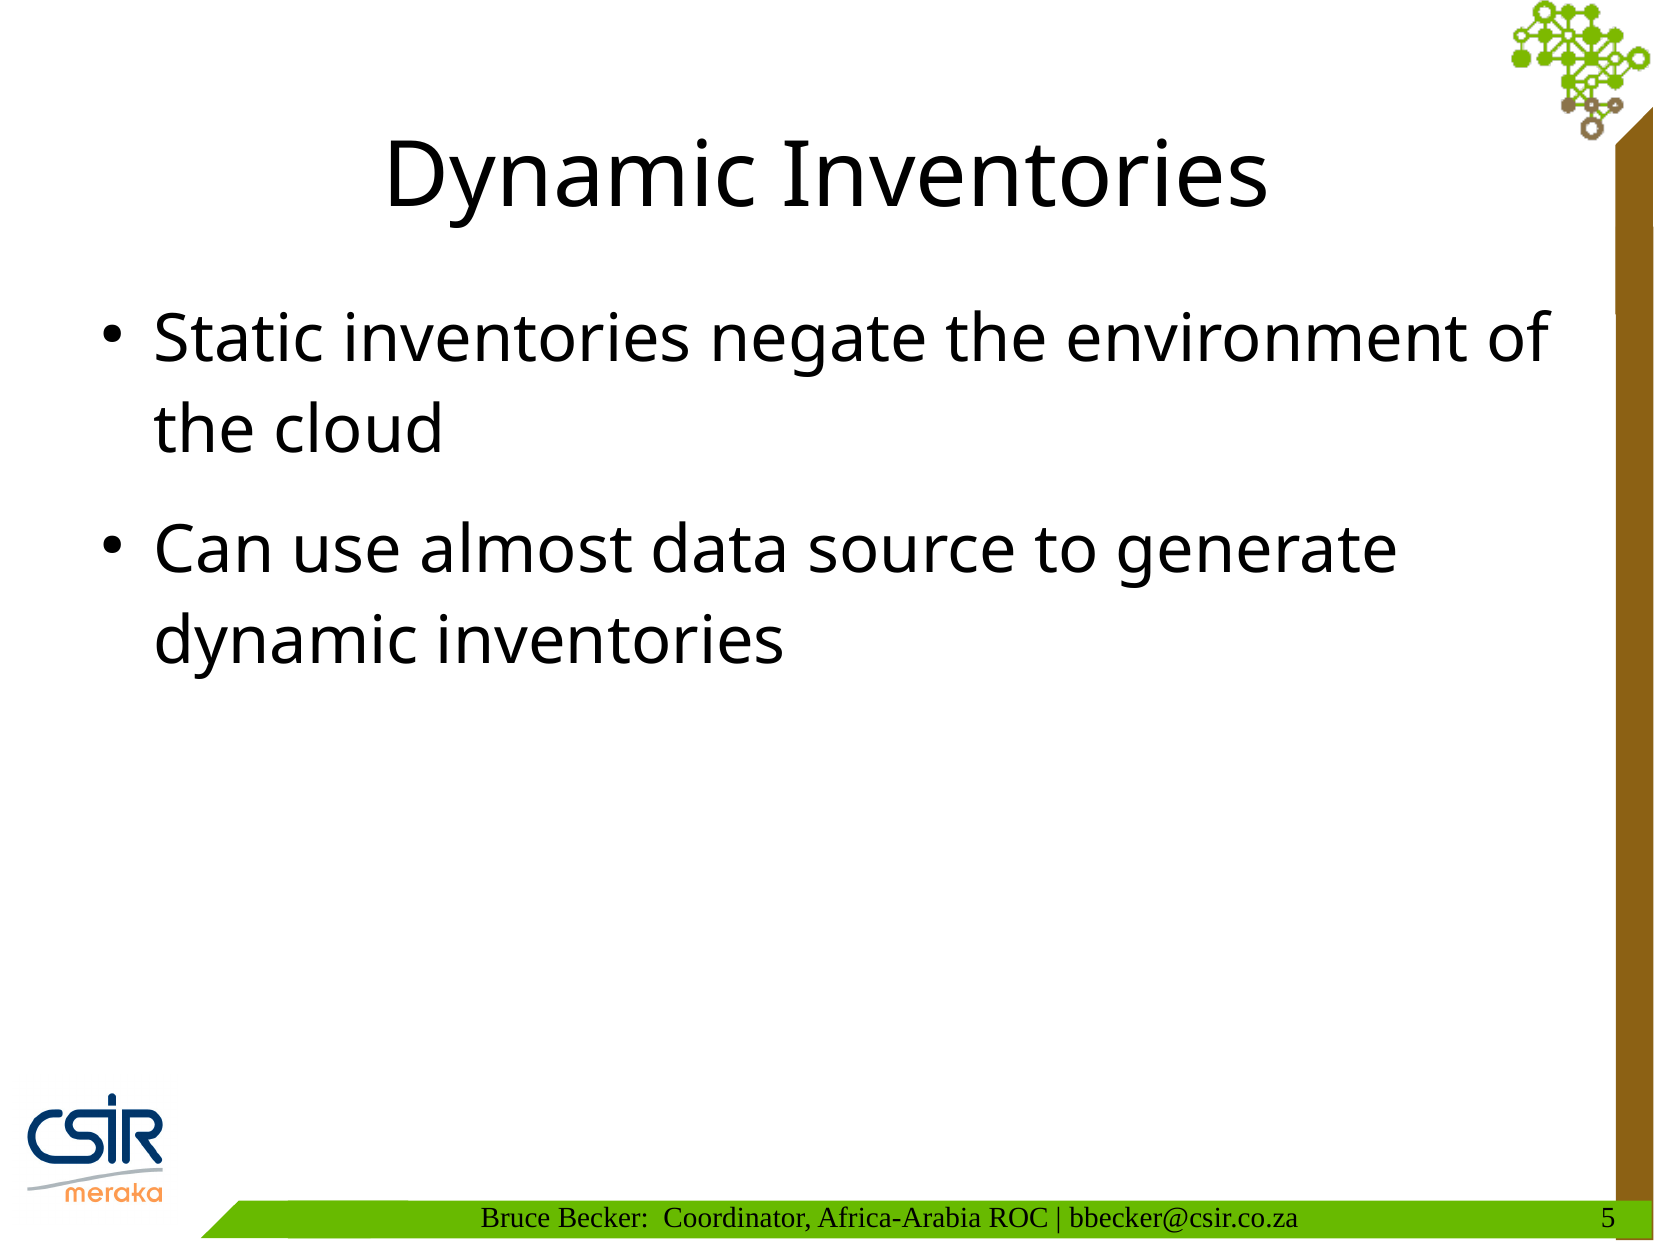

# Dynamic Inventories
Static inventories negate the environment of the cloud
Can use almost data source to generate dynamic inventories
5